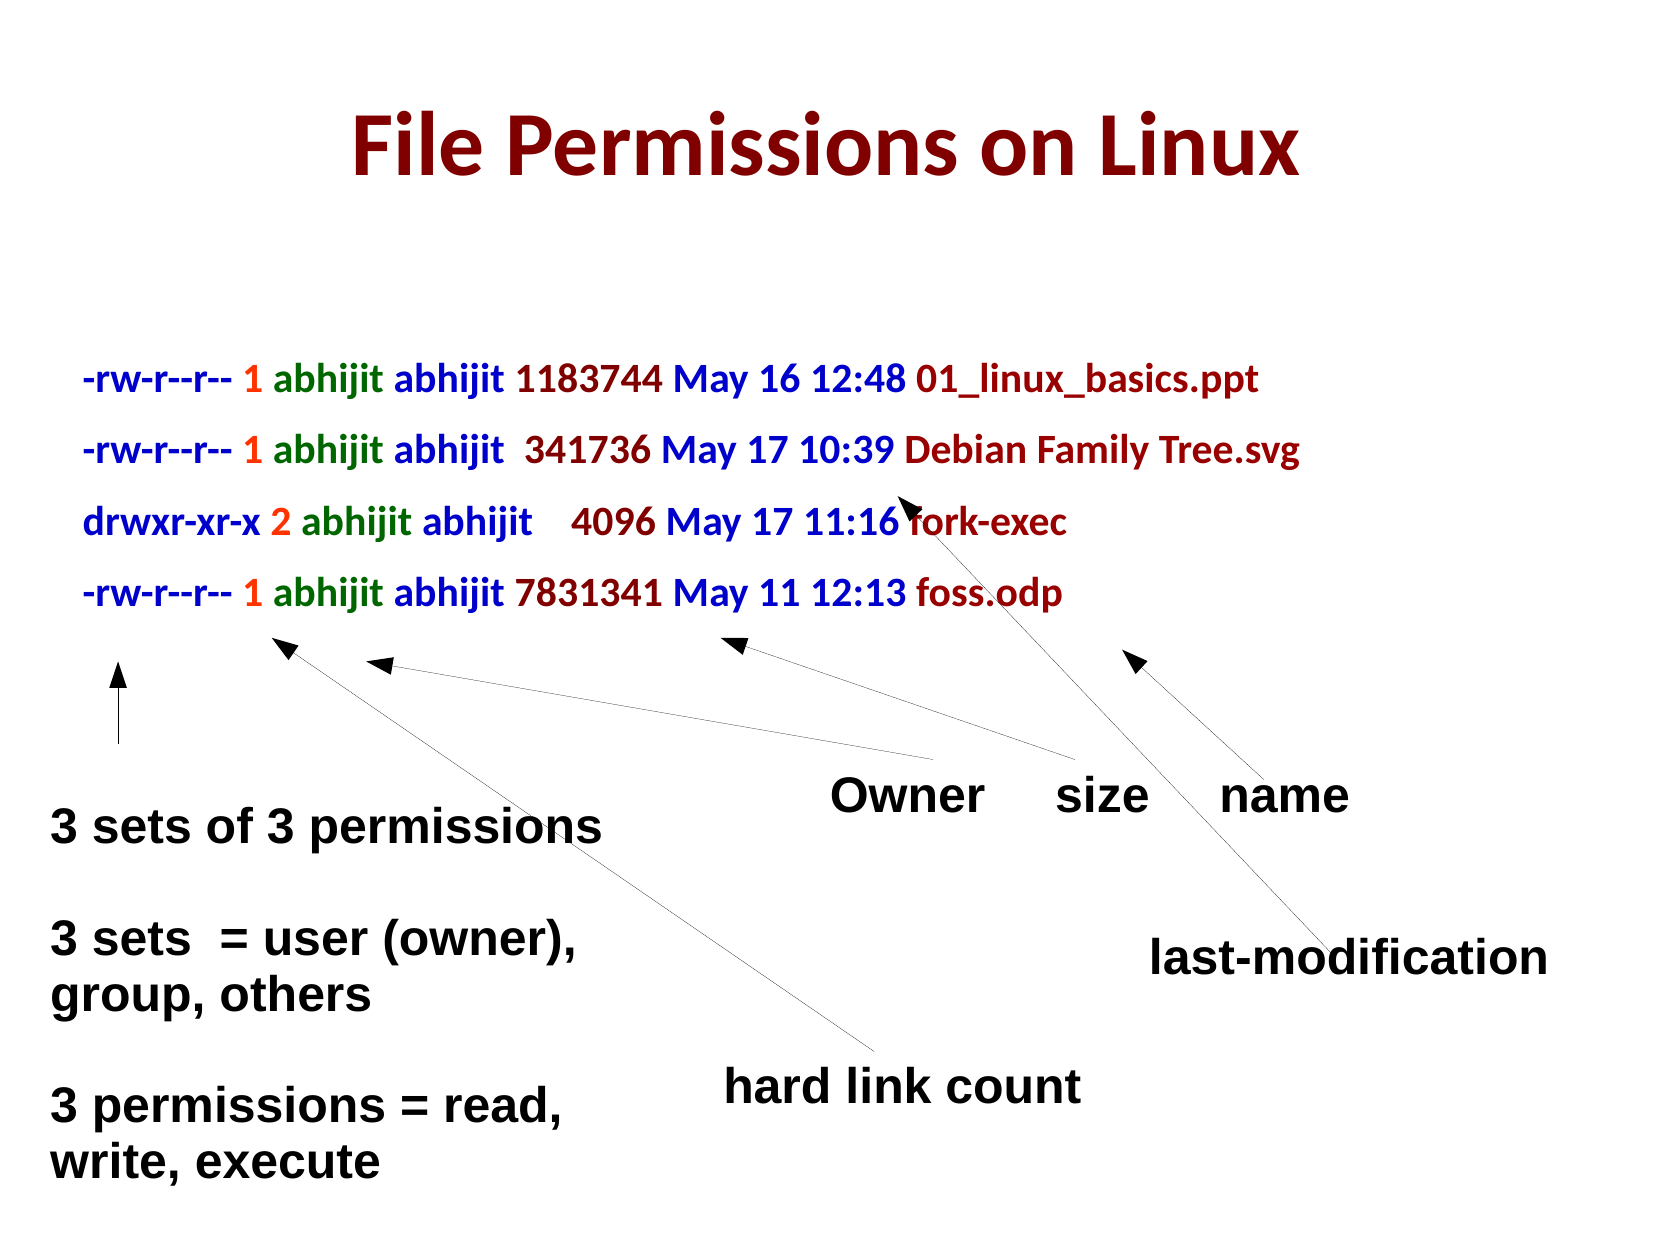

# File Permissions on Linux
-rw-r--r-- 1 abhijit abhijit 1183744 May 16 12:48 01_linux_basics.ppt
-rw-r--r-- 1 abhijit abhijit 341736 May 17 10:39 Debian Family Tree.svg
drwxr-xr-x 2 abhijit abhijit 4096 May 17 11:16 fork-exec
-rw-r--r-- 1 abhijit abhijit 7831341 May 11 12:13 foss.odp
Owner size name
3 sets of 3 permissions
3 sets = user (owner), group, others
3 permissions = read, write, execute
 last-modification
hard link count